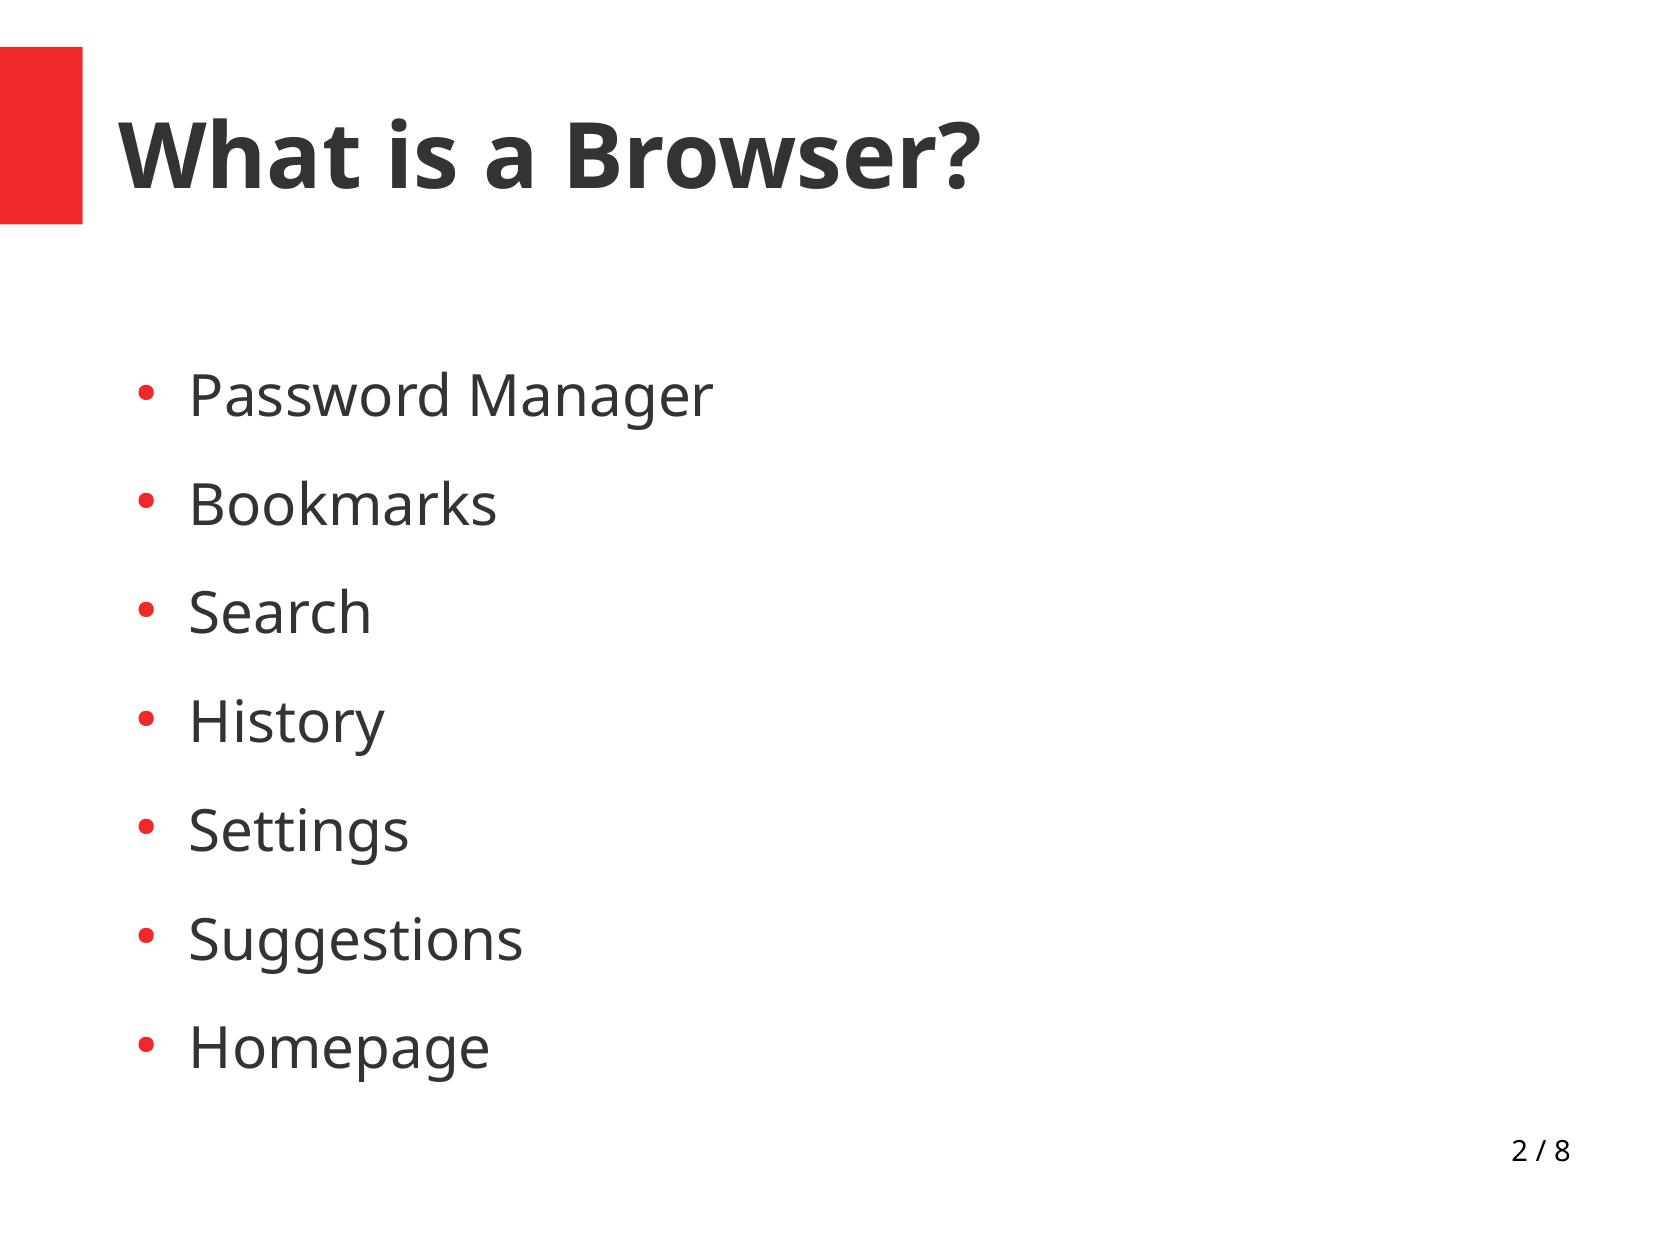

# What is a Browser?
Password Manager
Bookmarks
Search
History
Settings
Suggestions
Homepage
2